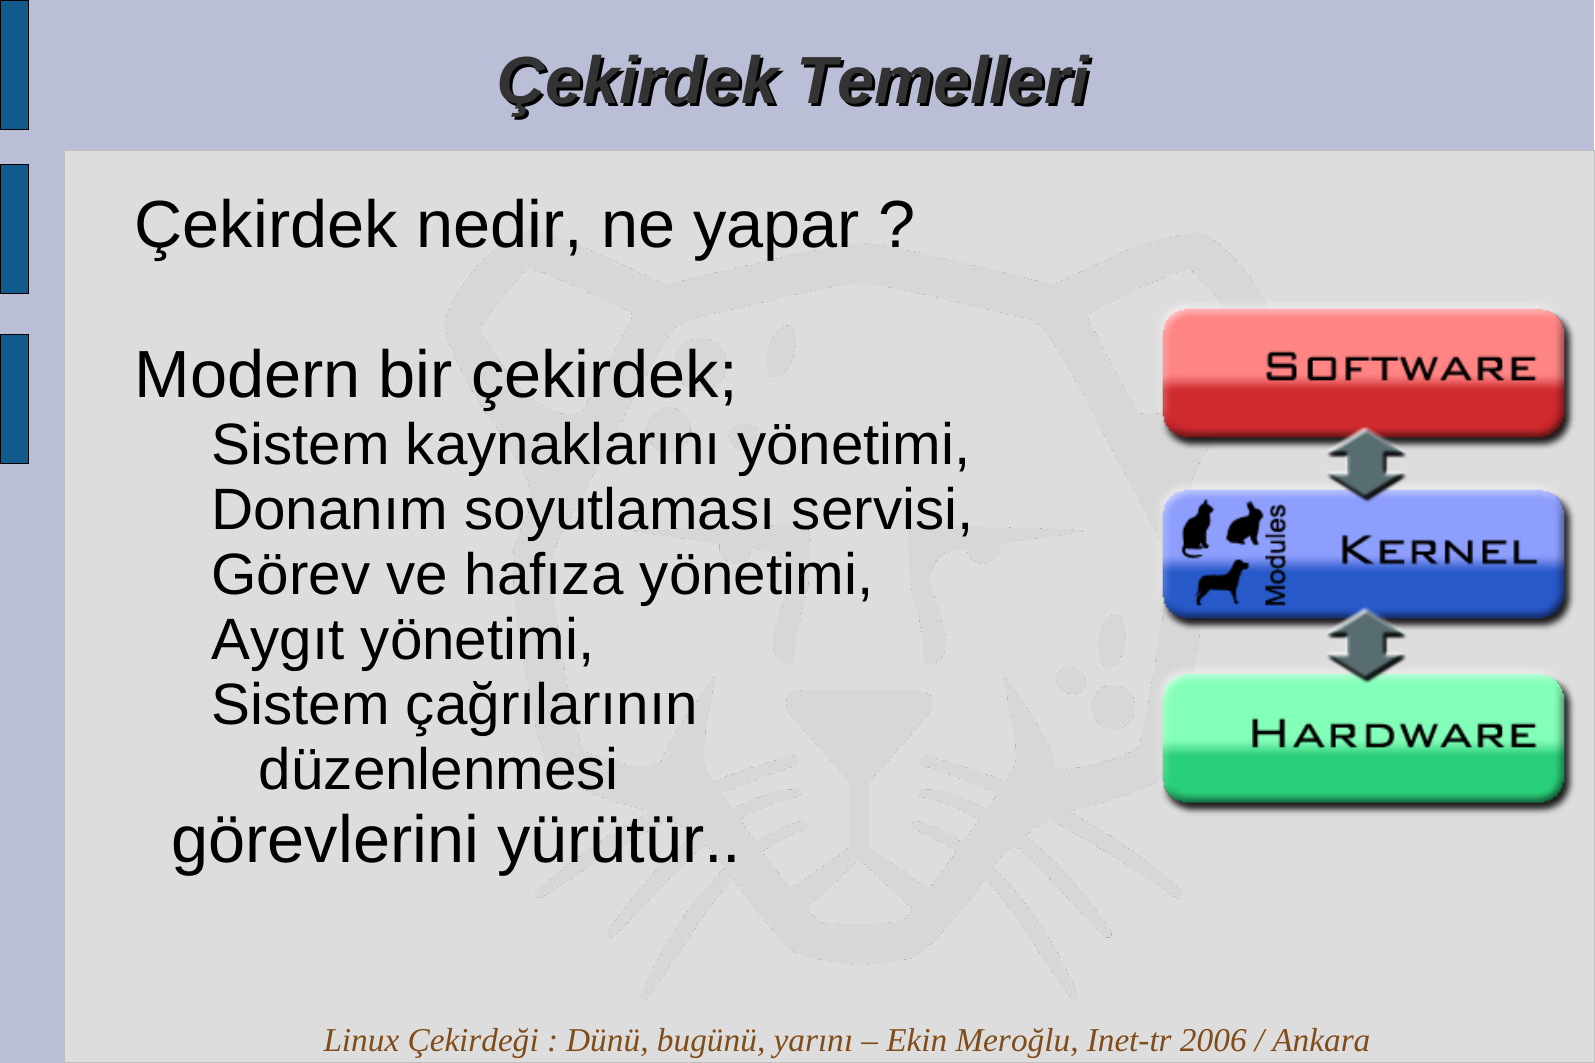

# Çekirdek Temelleri
Çekirdek nedir, ne yapar ?
Modern bir çekirdek;
Sistem kaynaklarını yönetimi,
Donanım soyutlaması servisi,
Görev ve hafıza yönetimi,
Aygıt yönetimi,
Sistem çağrılarının
düzenlenmesi
 görevlerini yürütür..